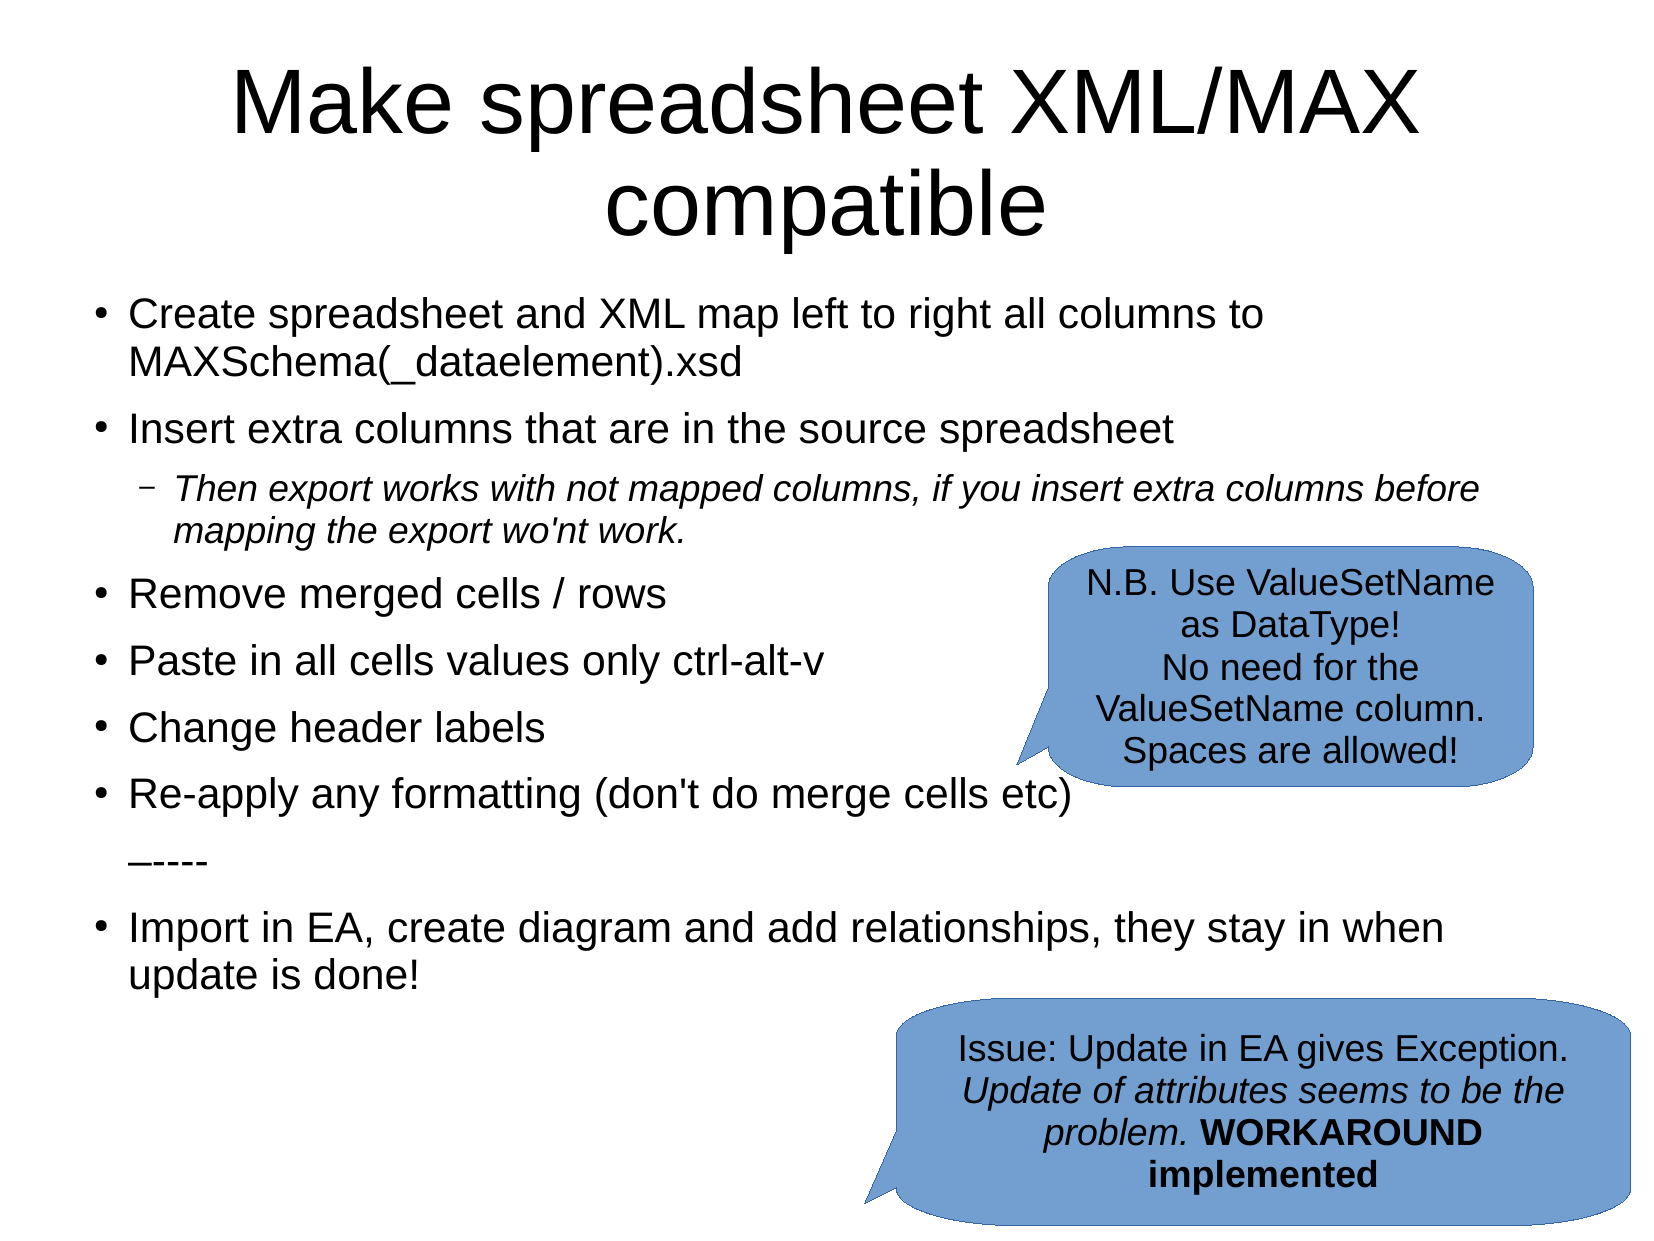

# Make spreadsheet XML/MAX compatible
Create spreadsheet and XML map left to right all columns to MAXSchema(_dataelement).xsd
Insert extra columns that are in the source spreadsheet
Then export works with not mapped columns, if you insert extra columns before mapping the export wo'nt work.
Remove merged cells / rows
Paste in all cells values only ctrl-alt-v
Change header labels
Re-apply any formatting (don't do merge cells etc)
–----
Import in EA, create diagram and add relationships, they stay in when update is done!
N.B. Use ValueSetName as DataType!
No need for the ValueSetName column.
Spaces are allowed!
Issue: Update in EA gives Exception. Update of attributes seems to be the problem. WORKAROUND implemented